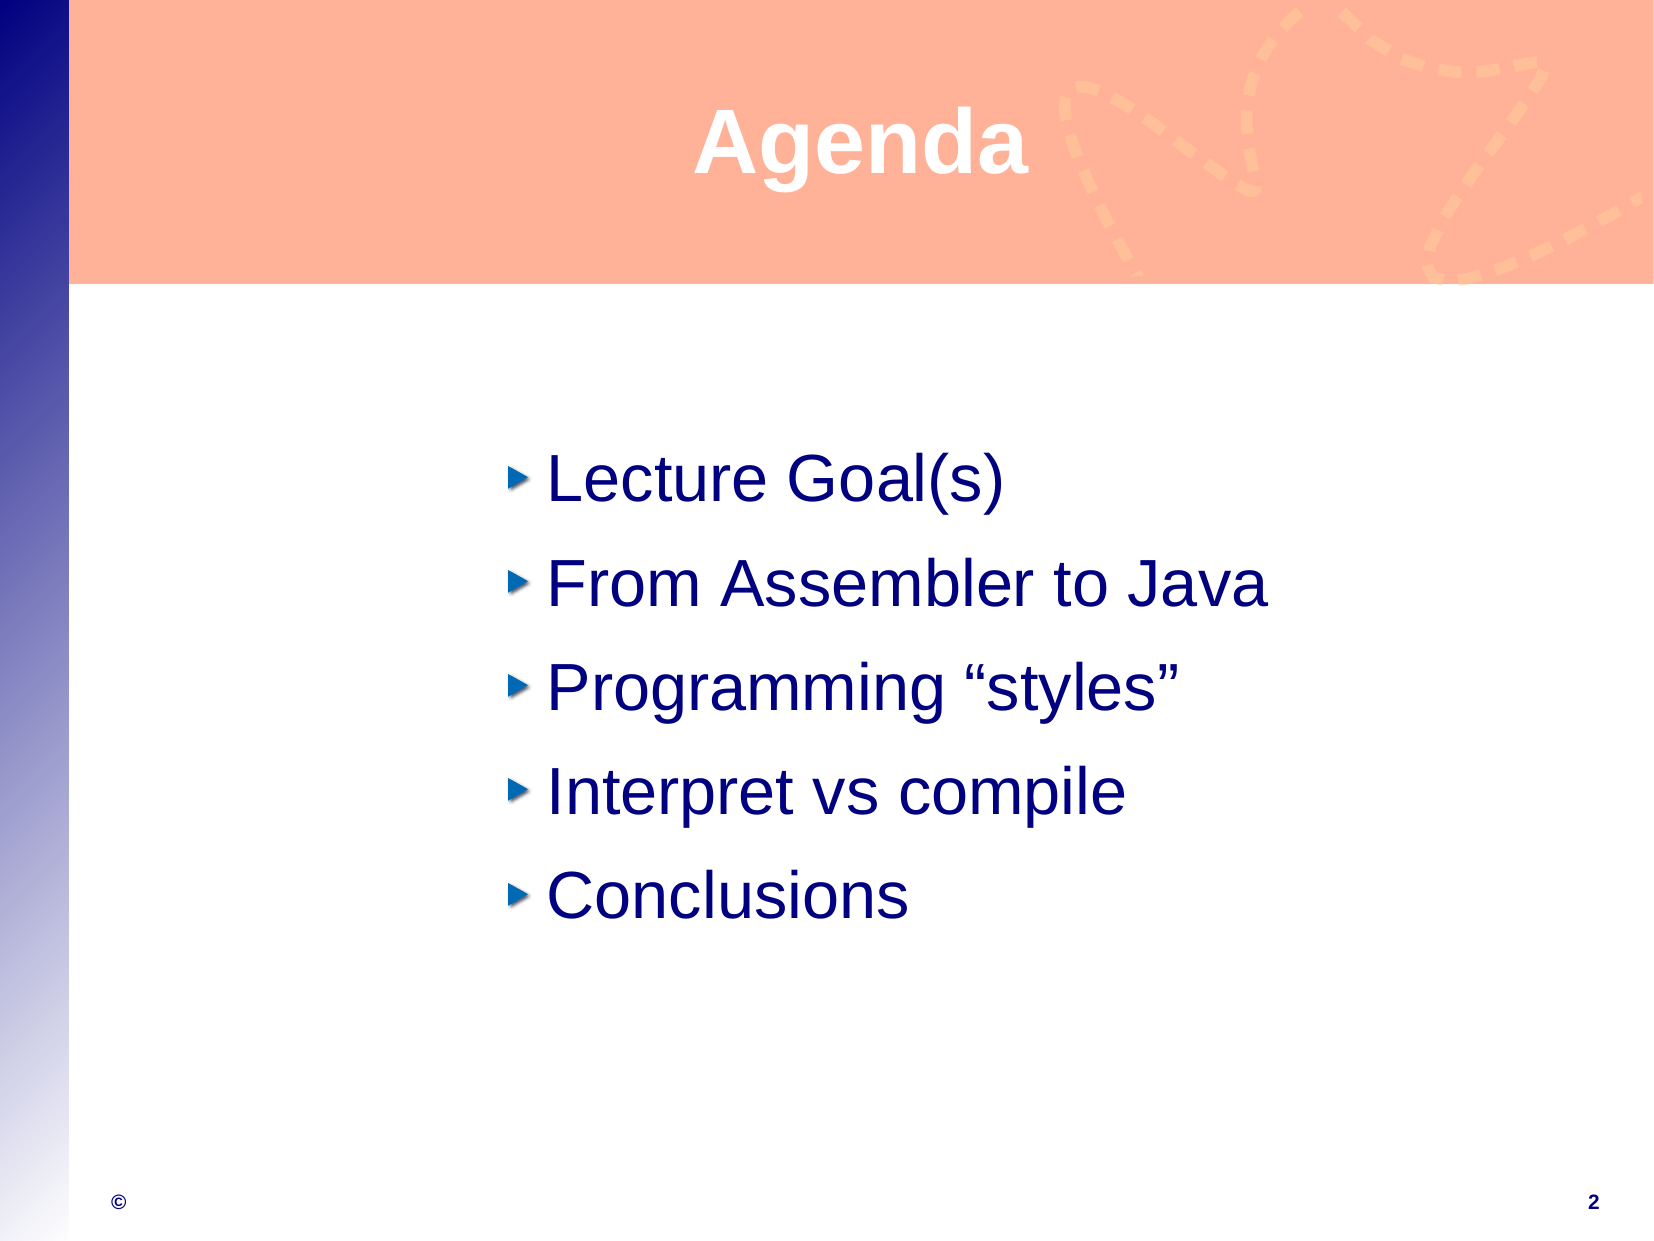

# Agenda
Lecture Goal(s)
From Assembler to Java
Programming “styles”
Interpret vs compile
Conclusions